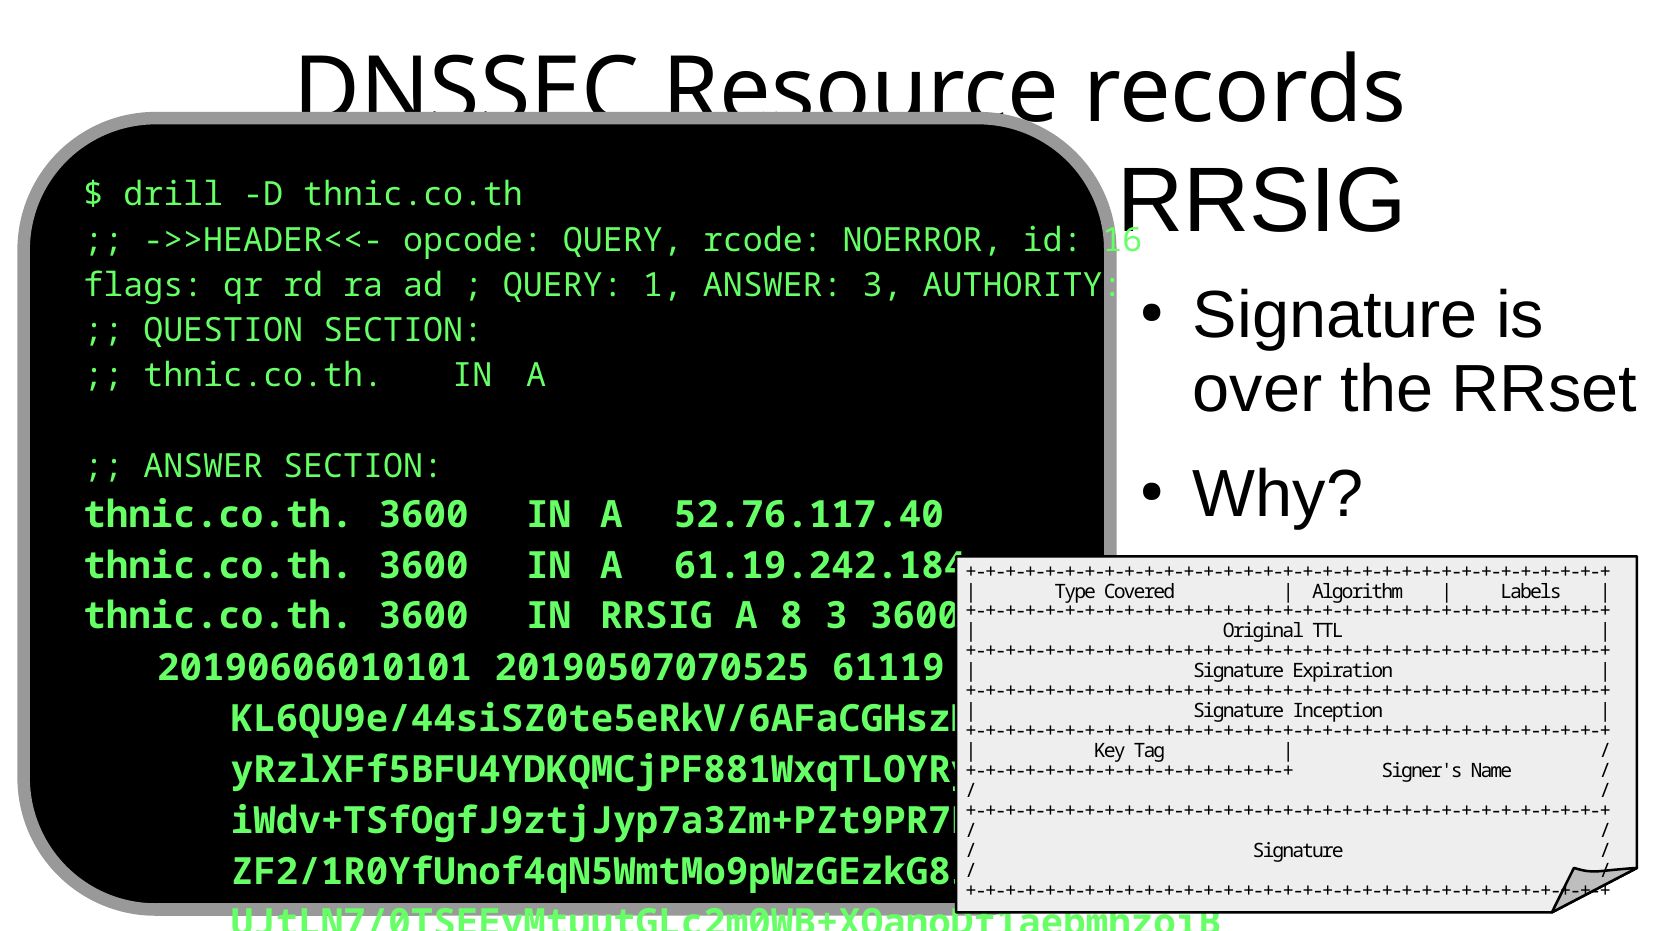

# DNSSEC Resource records RRSIG
$ drill -D thnic.co.th
;; ->>HEADER<<- opcode: QUERY, rcode: NOERROR, id: 16
flags: qr rd ra ad ; QUERY: 1, ANSWER: 3, AUTHORITY:
;; QUESTION SECTION:
;; thnic.co.th.	IN	A
;; ANSWER SECTION:
thnic.co.th.	3600	IN	A	52.76.117.40
thnic.co.th.	3600	IN	A	61.19.242.184
thnic.co.th.	3600	IN	RRSIG A 8 3 3600 (
	20190606010101 20190507070525 61119 thnic.co.th.
		KL6QU9e/44siSZ0te5eRkV/6AFaCGHszD/RvwpNetbDs
		yRzlXFf5BFU4YDKQMCjPF881WxqTLOYRyXic74przaQE
		iWdv+TSfOgfJ9ztjJyp7a3Zm+PZt9PR7RM9LO1YynQqY
		ZF2/1R0YfUnof4qN5WmtMo9pWzGEzkG8JCNSRUD9qFRd
		UJtLN7/0TSEEyMtuutGLc2m0WB+XOanoDf1aebmhzoiB
		UjhVD66N+SjW0HcopjAfE87yhpj7XHpeyNitzwPyx5zA
		Ylopqsa07aU1hvnGPaIZCrvjYEWlKqtz4XOgF85qsXeD
		E68V1vuITSTJ+4oVyyBla1s6VHCSxsm6wQ== )
Signature is over the RRset
Why?